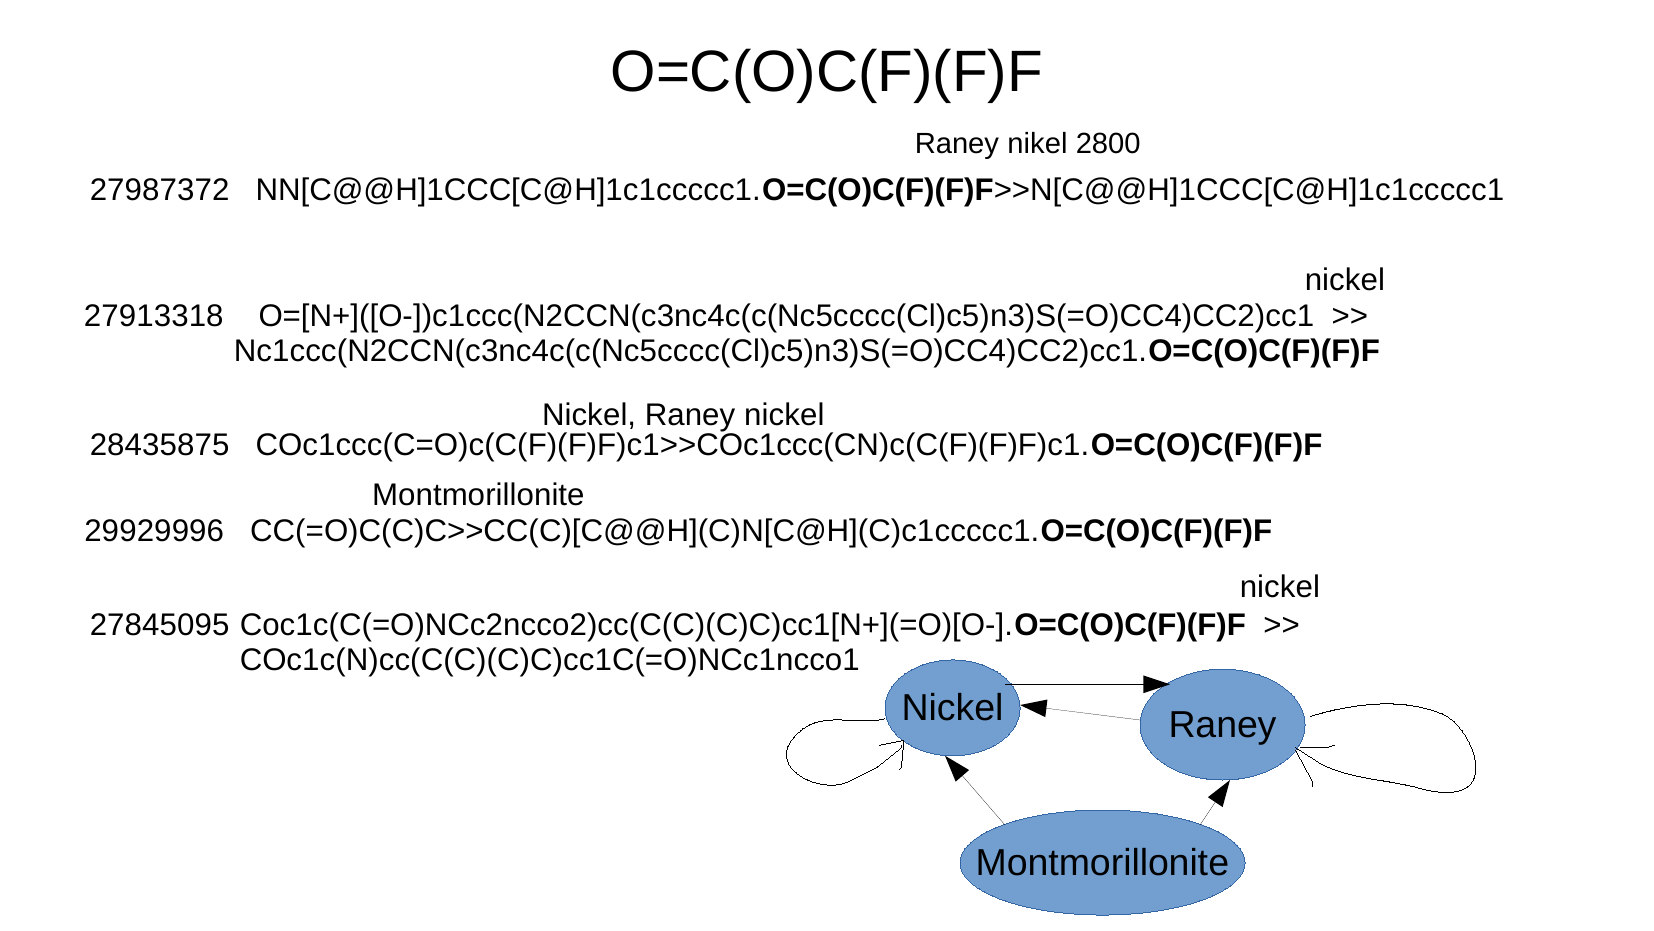

# O=C(O)C(F)(F)F
Raney nikel 2800
27987372 NN[C@@H]1CCC[C@H]1c1ccccc1.O=C(O)C(F)(F)F>>N[C@@H]1CCC[C@H]1c1ccccc1
nickel
27913318 O=[N+]([O-])c1ccc(N2CCN(c3nc4c(c(Nc5cccc(Cl)c5)n3)S(=O)CC4)CC2)cc1 >>
		Nc1ccc(N2CCN(c3nc4c(c(Nc5cccc(Cl)c5)n3)S(=O)CC4)CC2)cc1.O=C(O)C(F)(F)F
Nickel, Raney nickel
28435875 COc1ccc(C=O)c(C(F)(F)F)c1>>COc1ccc(CN)c(C(F)(F)F)c1.O=C(O)C(F)(F)F
Montmorillonite
 29929996 CC(=O)C(C)C>>CC(C)[C@@H](C)N[C@H](C)c1ccccc1.O=C(O)C(F)(F)F
nickel
27845095	Coc1c(C(=O)NCc2ncco2)cc(C(C)(C)C)cc1[N+](=O)[O-].O=C(O)C(F)(F)F >>
		COc1c(N)cc(C(C)(C)C)cc1C(=O)NCc1ncco1
Nickel
Raney
Montmorillonite